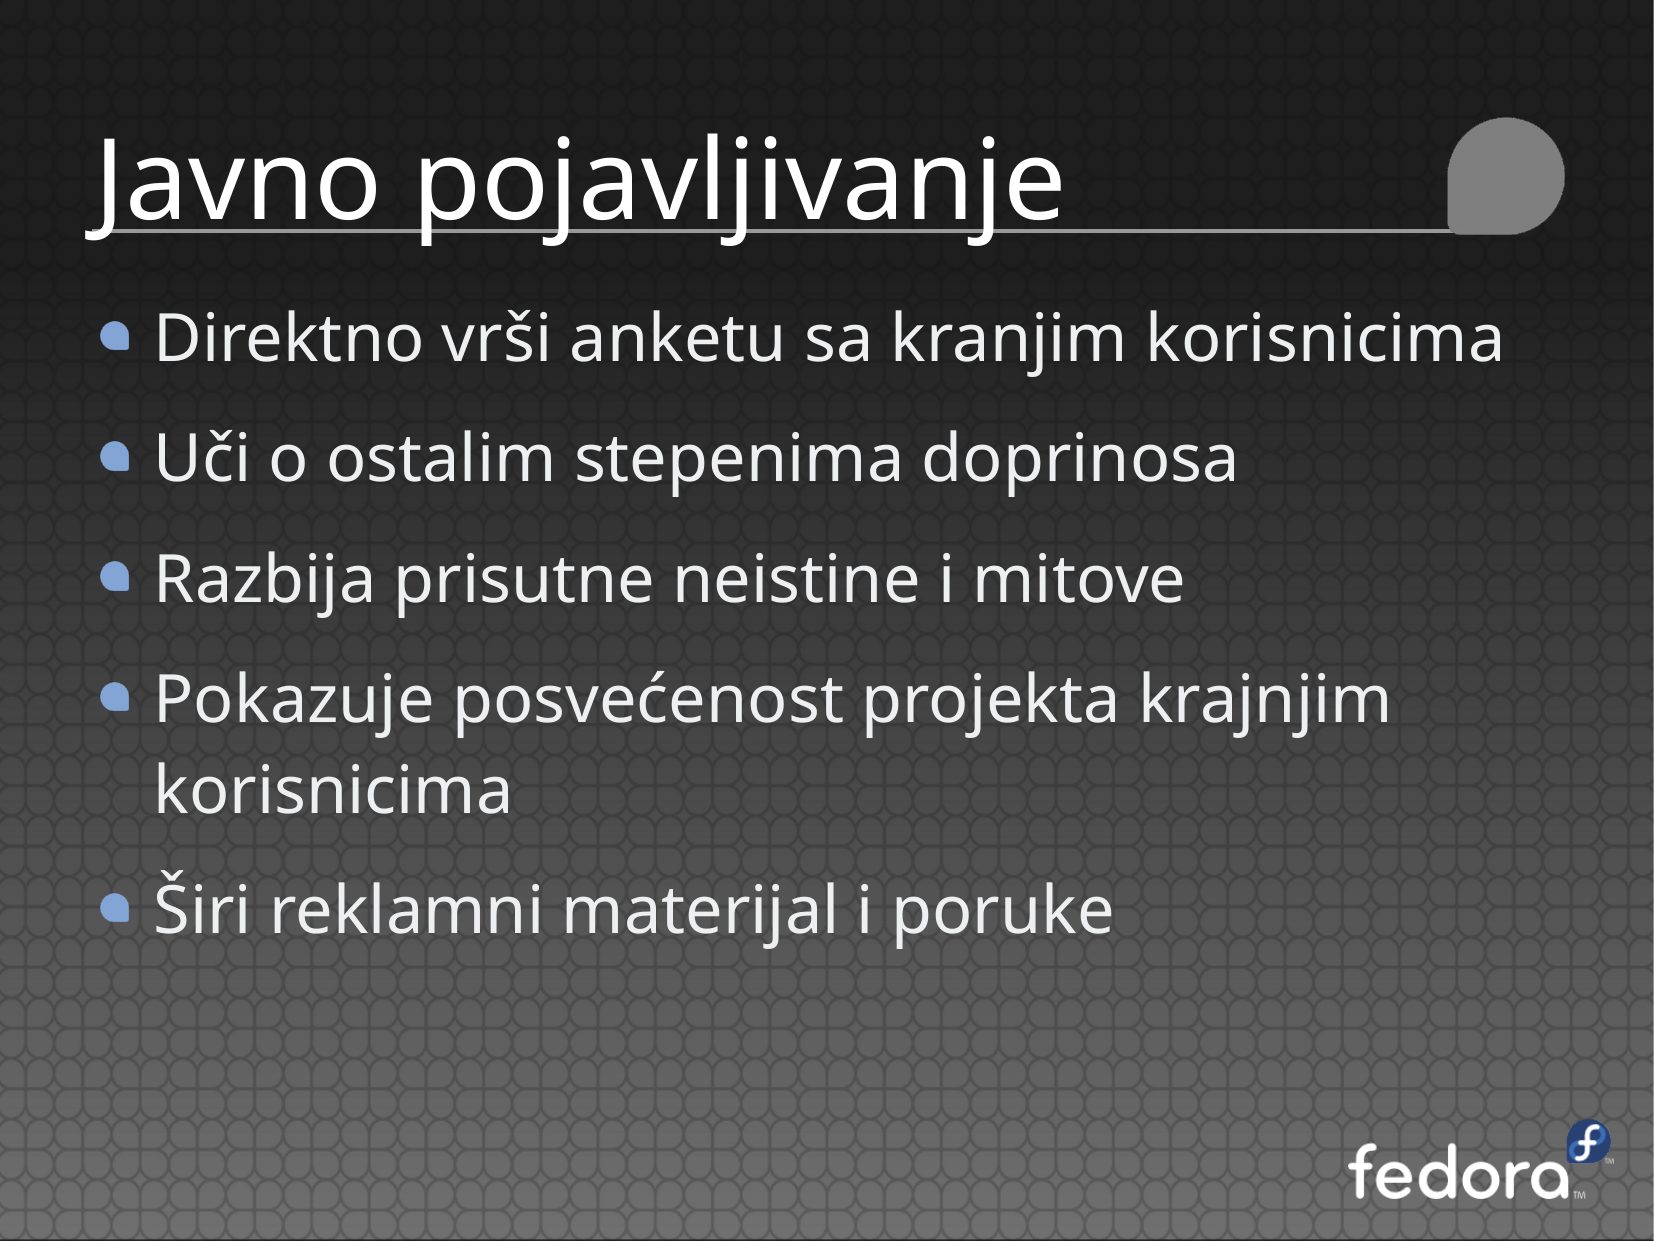

Javno pojavljivanje
# Direktno vrši anketu sa kranjim korisnicima
Uči o ostalim stepenima doprinosa
Razbija prisutne neistine i mitove
Pokazuje posvećenost projekta krajnjim korisnicima
Širi reklamni materijal i poruke